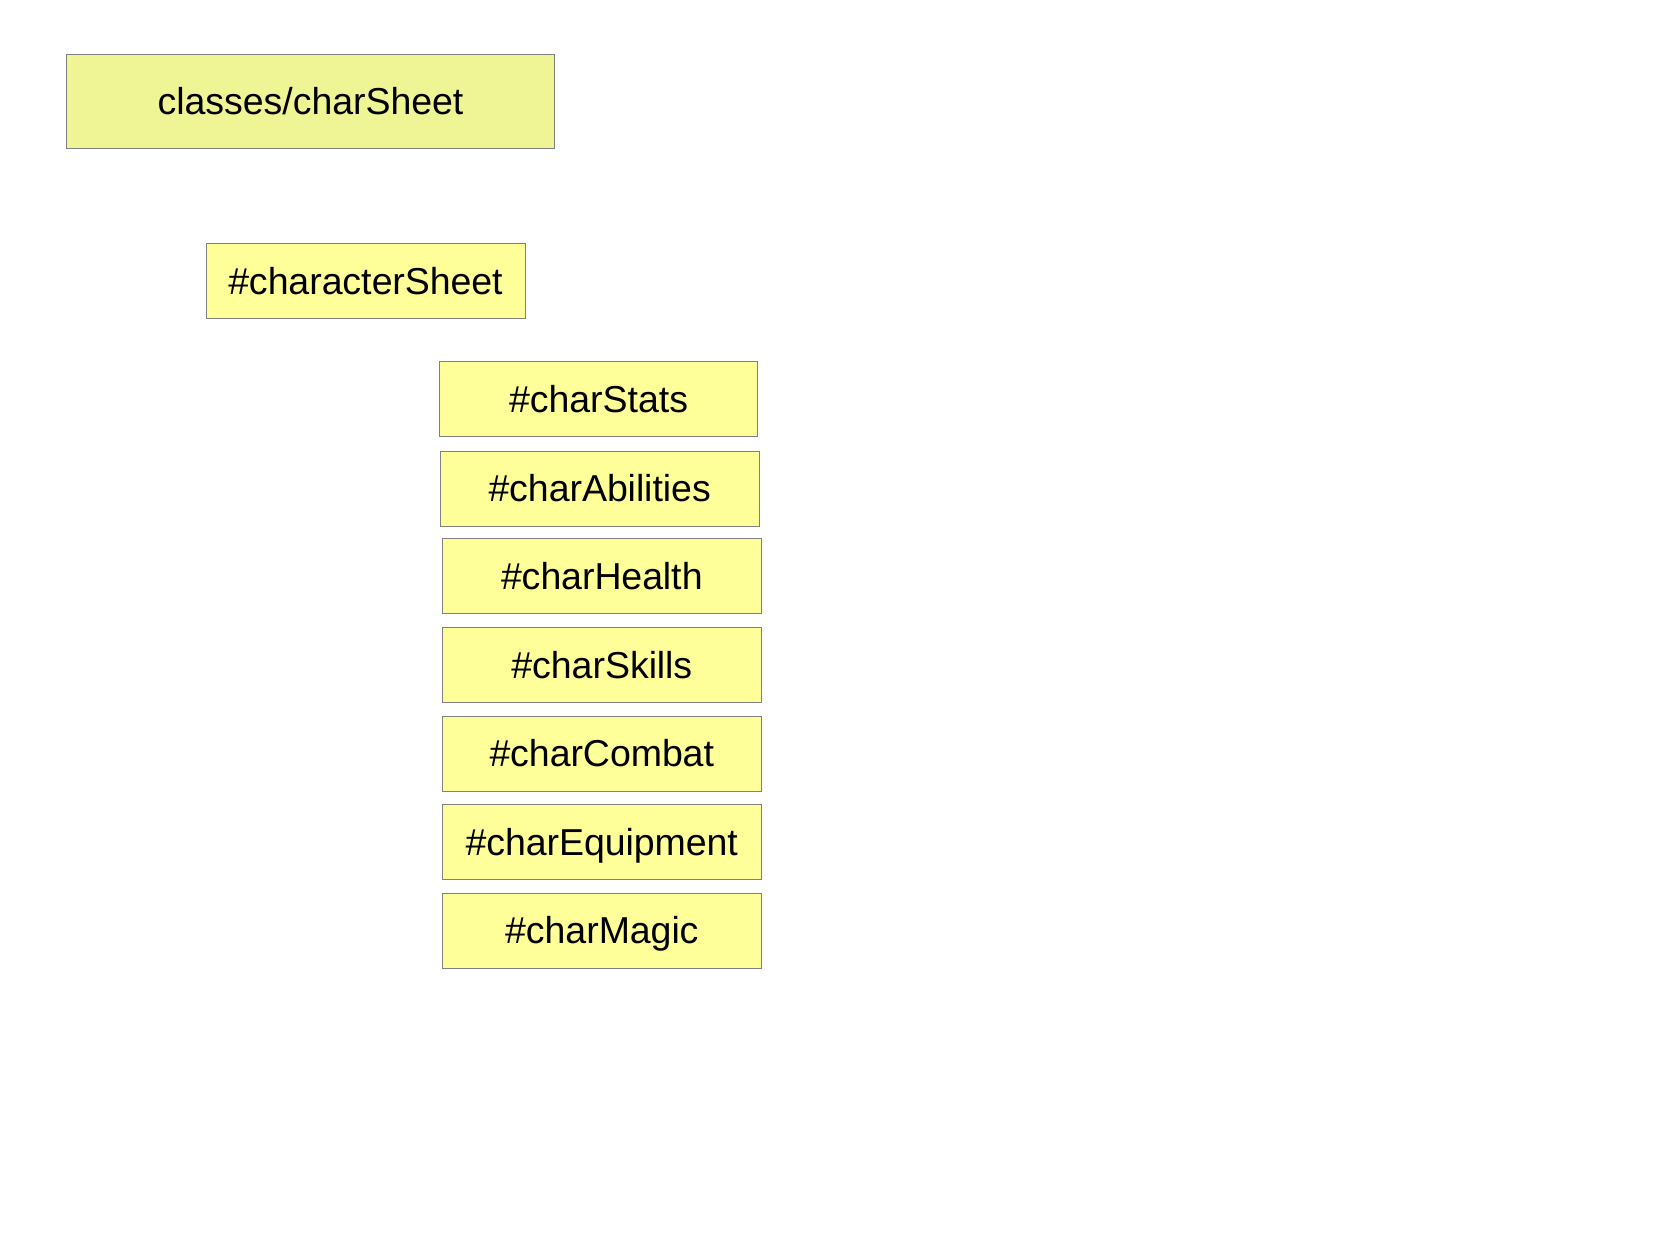

classes/charSheet
#characterSheet
#charStats
#charAbilities
#charHealth
#charSkills
#charCombat
#charEquipment
#charMagic